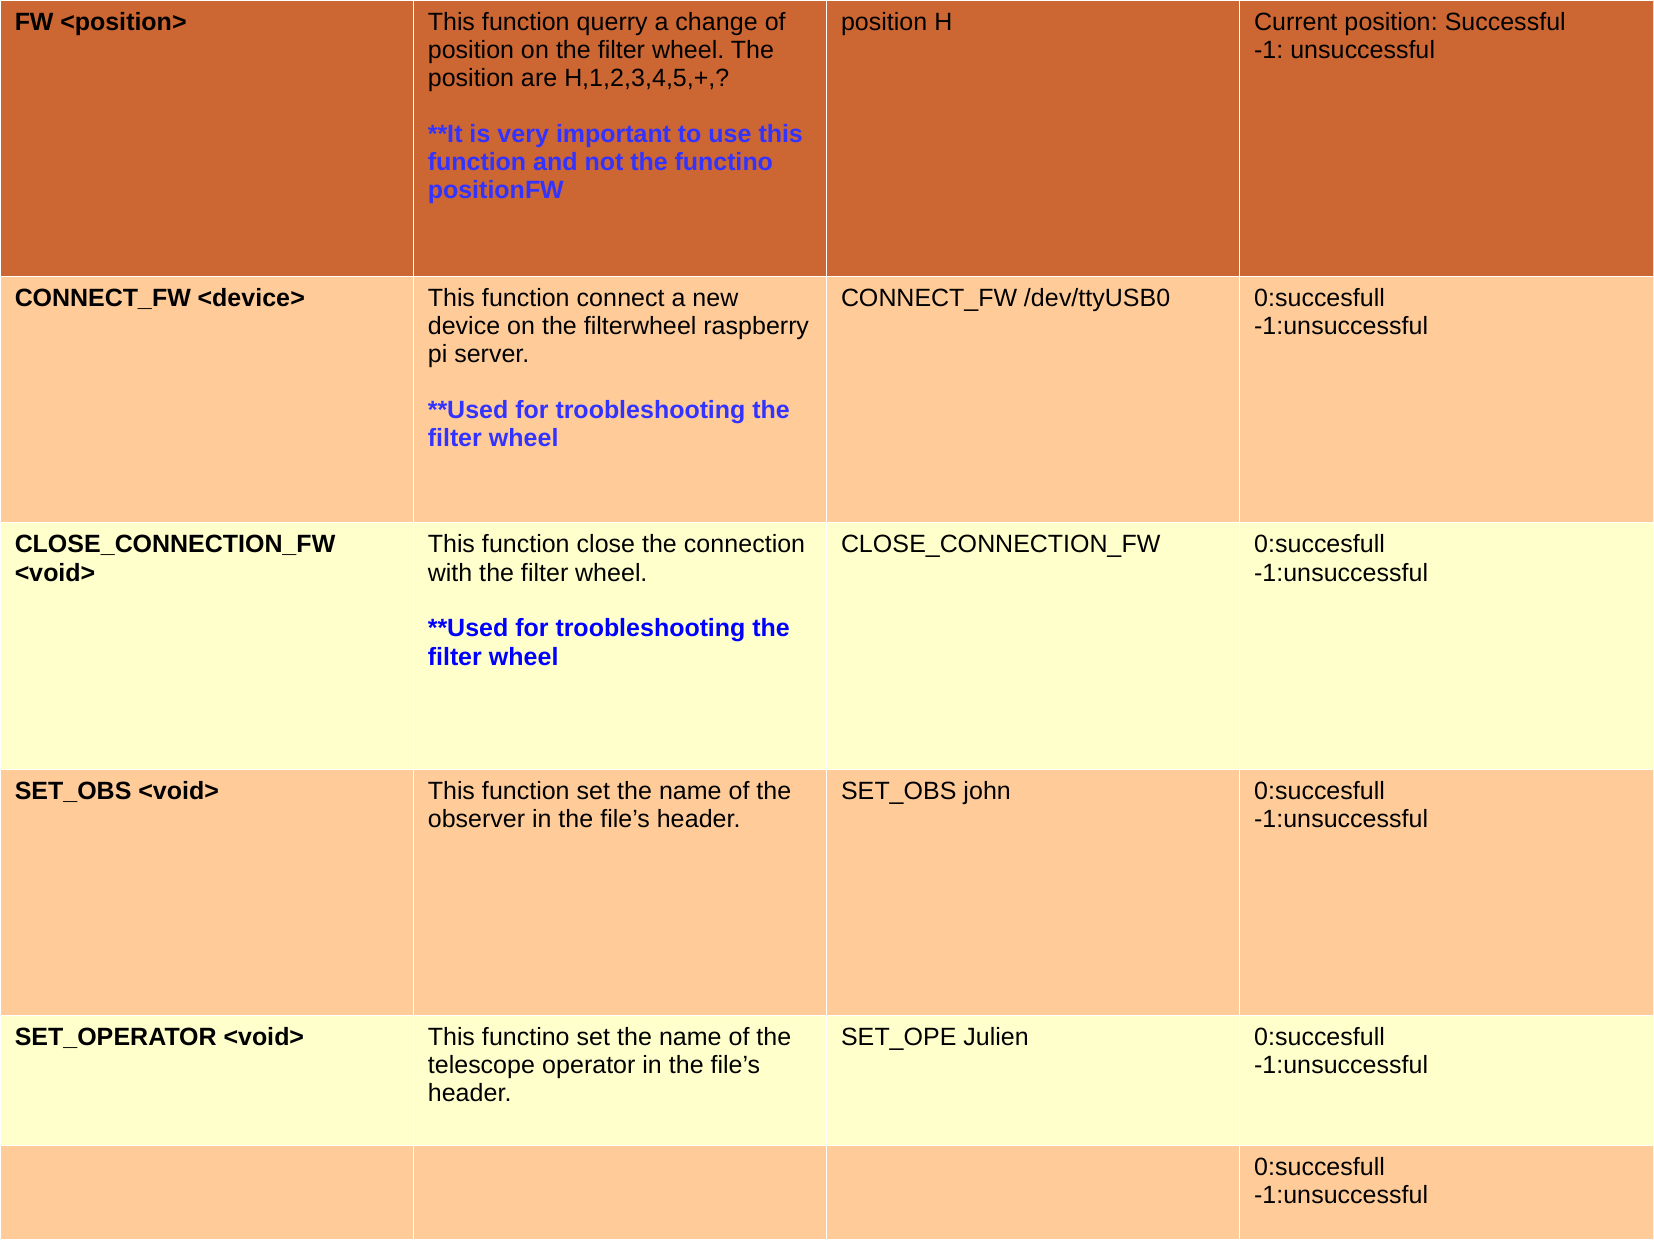

| FW <position> | This function querry a change of position on the filter wheel. The position are H,1,2,3,4,5,+,? \*\*It is very important to use this function and not the functino positionFW | position H | Current position: Successful -1: unsuccessful |
| --- | --- | --- | --- |
| CONNECT\_FW <device> | This function connect a new device on the filterwheel raspberry pi server. \*\*Used for troobleshooting the filter wheel | CONNECT\_FW /dev/ttyUSB0 | 0:succesfull -1:unsuccessful |
| CLOSE\_CONNECTION\_FW <void> | This function close the connection with the filter wheel. \*\*Used for troobleshooting the filter wheel | CLOSE\_CONNECTION\_FW | 0:succesfull -1:unsuccessful |
| SET\_OBS <void> | This function set the name of the observer in the file’s header. | SET\_OBS john | 0:succesfull -1:unsuccessful |
| SET\_OPERATOR <void> | This functino set the name of the telescope operator in the file’s header. | SET\_OPE Julien | 0:succesfull -1:unsuccessful |
| | | | 0:succesfull -1:unsuccessful |